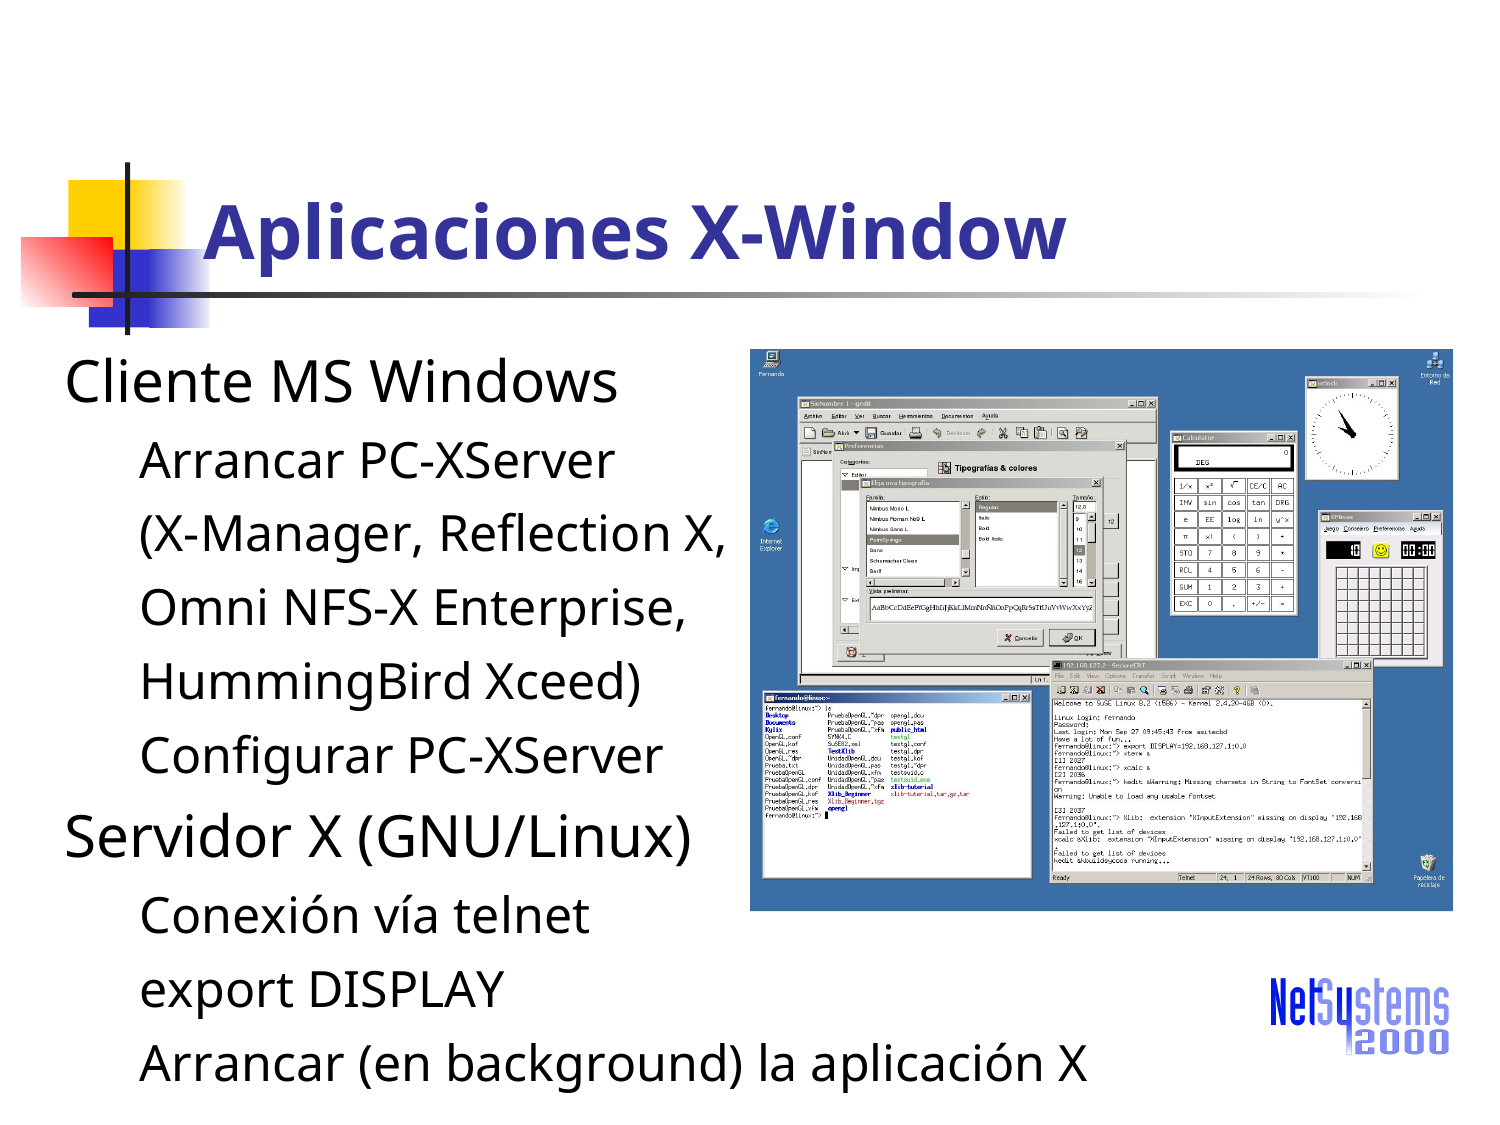

# Aplicaciones X-Window
Cliente MS Windows
Arrancar PC-XServer
(X-Manager, Reflection X,
Omni NFS-X Enterprise,
HummingBird Xceed)
Configurar PC-XServer
Servidor X (GNU/Linux)
Conexión vía telnet
export DISPLAY
Arrancar (en background) la aplicación X